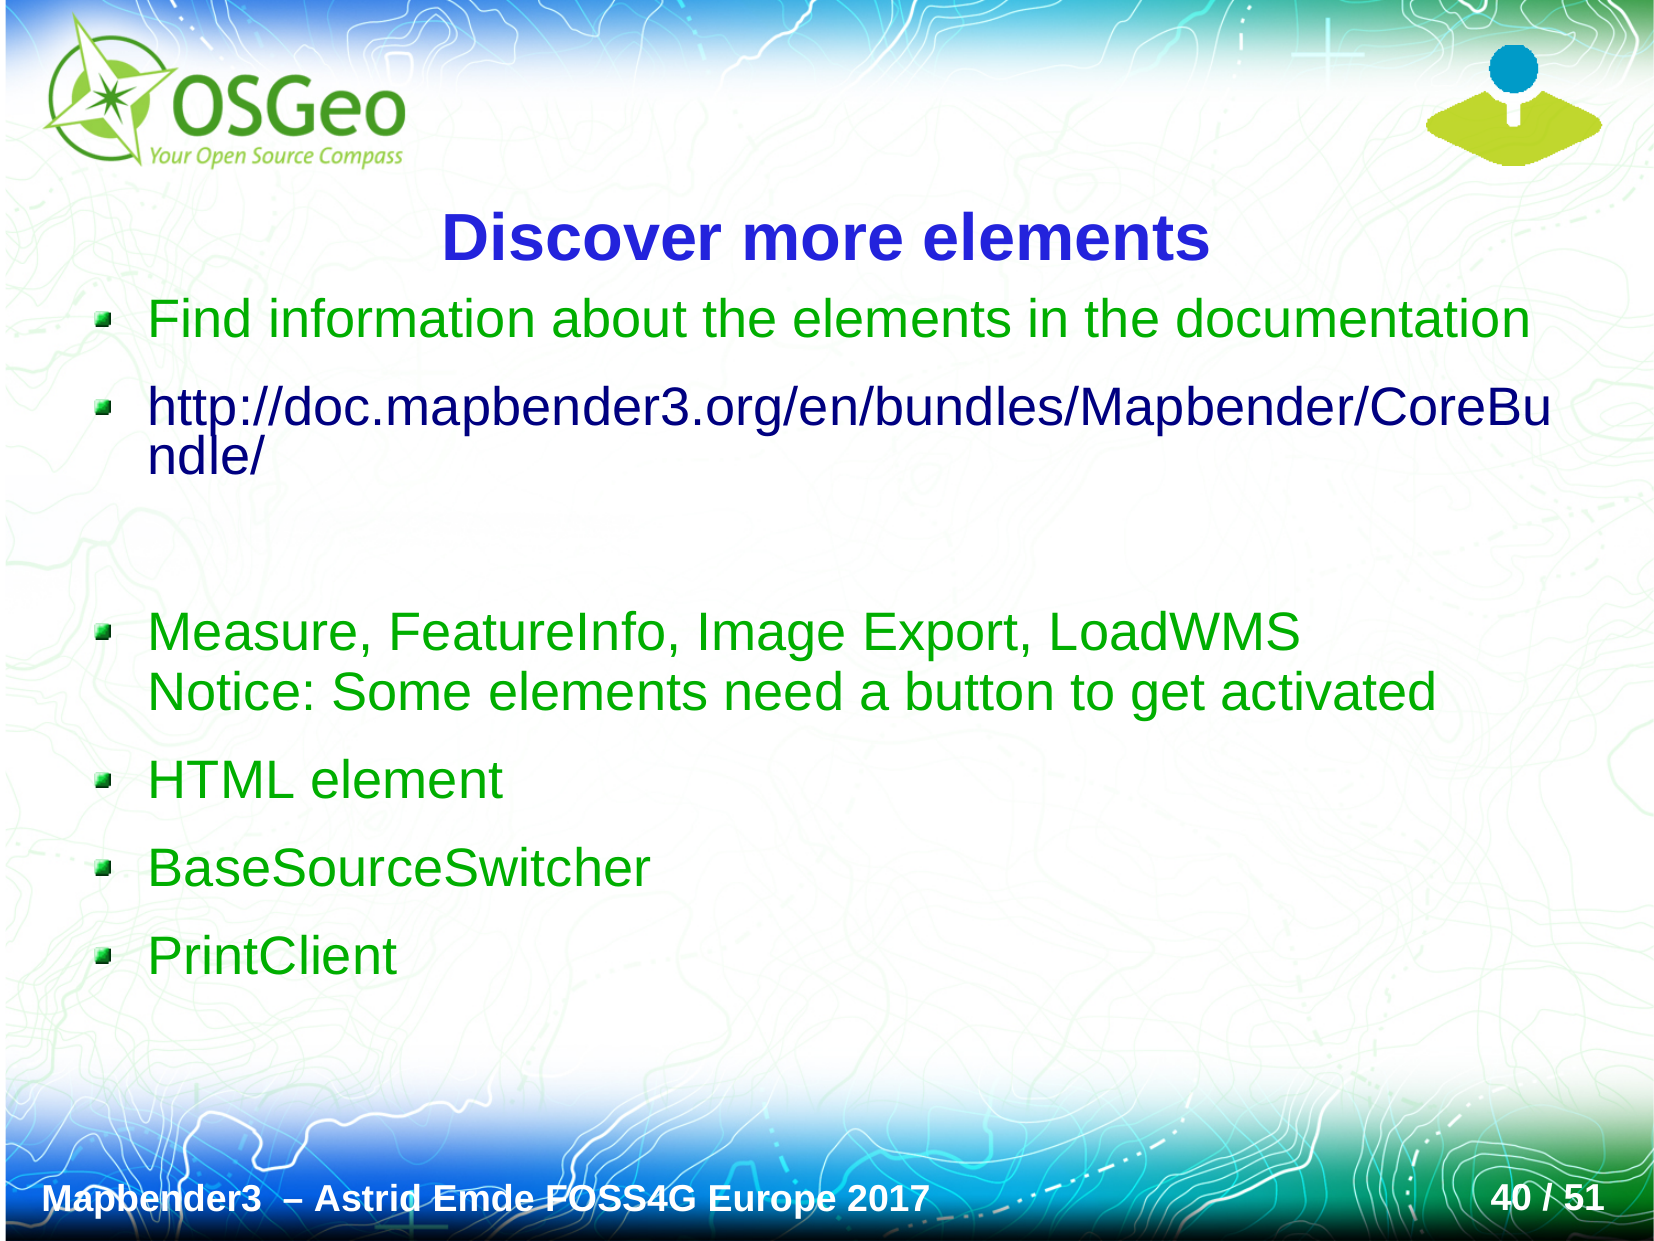

# Discover more elements
Find information about the elements in the documentation
http://doc.mapbender3.org/en/bundles/Mapbender/CoreBundle/
Measure, FeatureInfo, Image Export, LoadWMS
Notice: Some elements need a button to get activated
HTML element
BaseSourceSwitcher
PrintClient